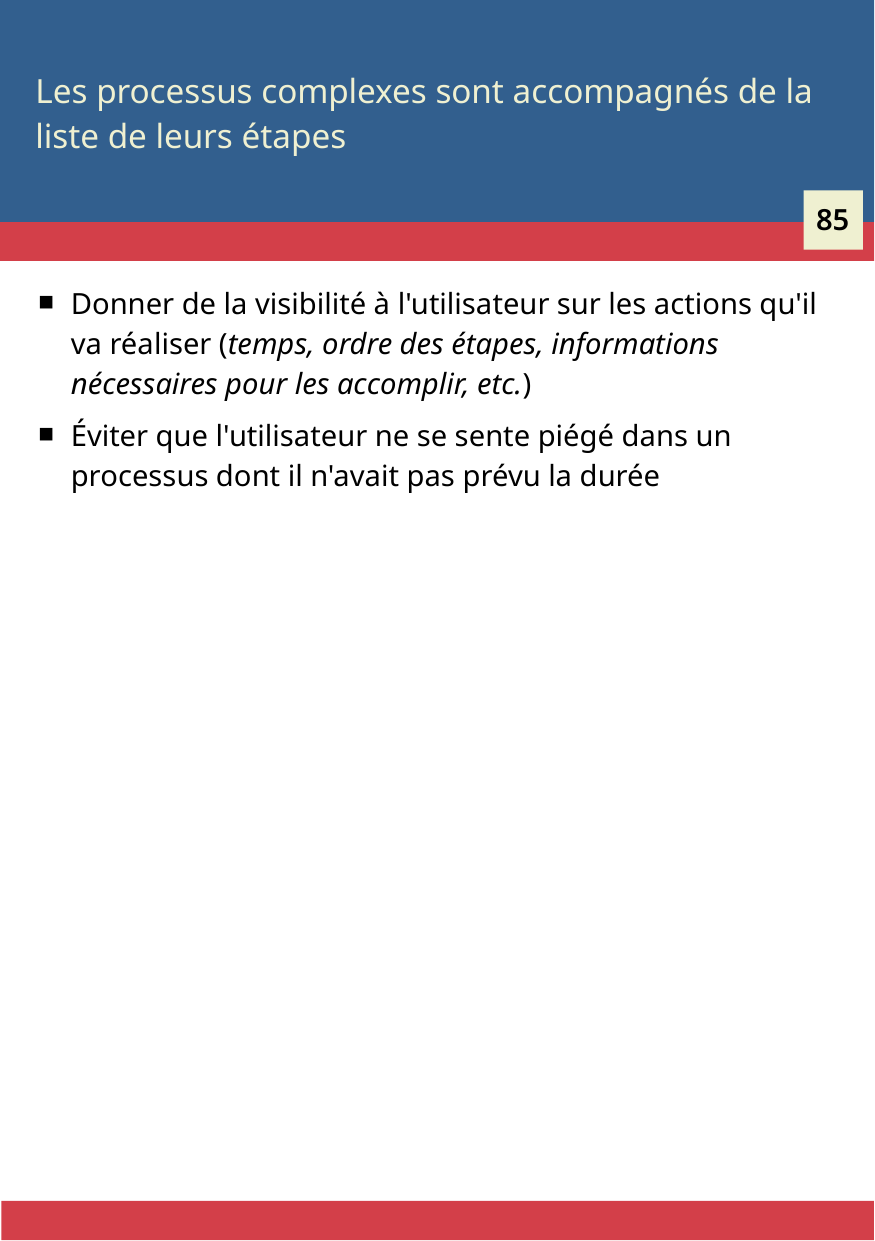

# Les processus complexes sont accompagnés de la liste de leurs étapes
85
Donner de la visibilité à l'utilisateur sur les actions qu'il va réaliser (temps, ordre des étapes, informations nécessaires pour les accomplir, etc.)
Éviter que l'utilisateur ne se sente piégé dans un processus dont il n'avait pas prévu la durée